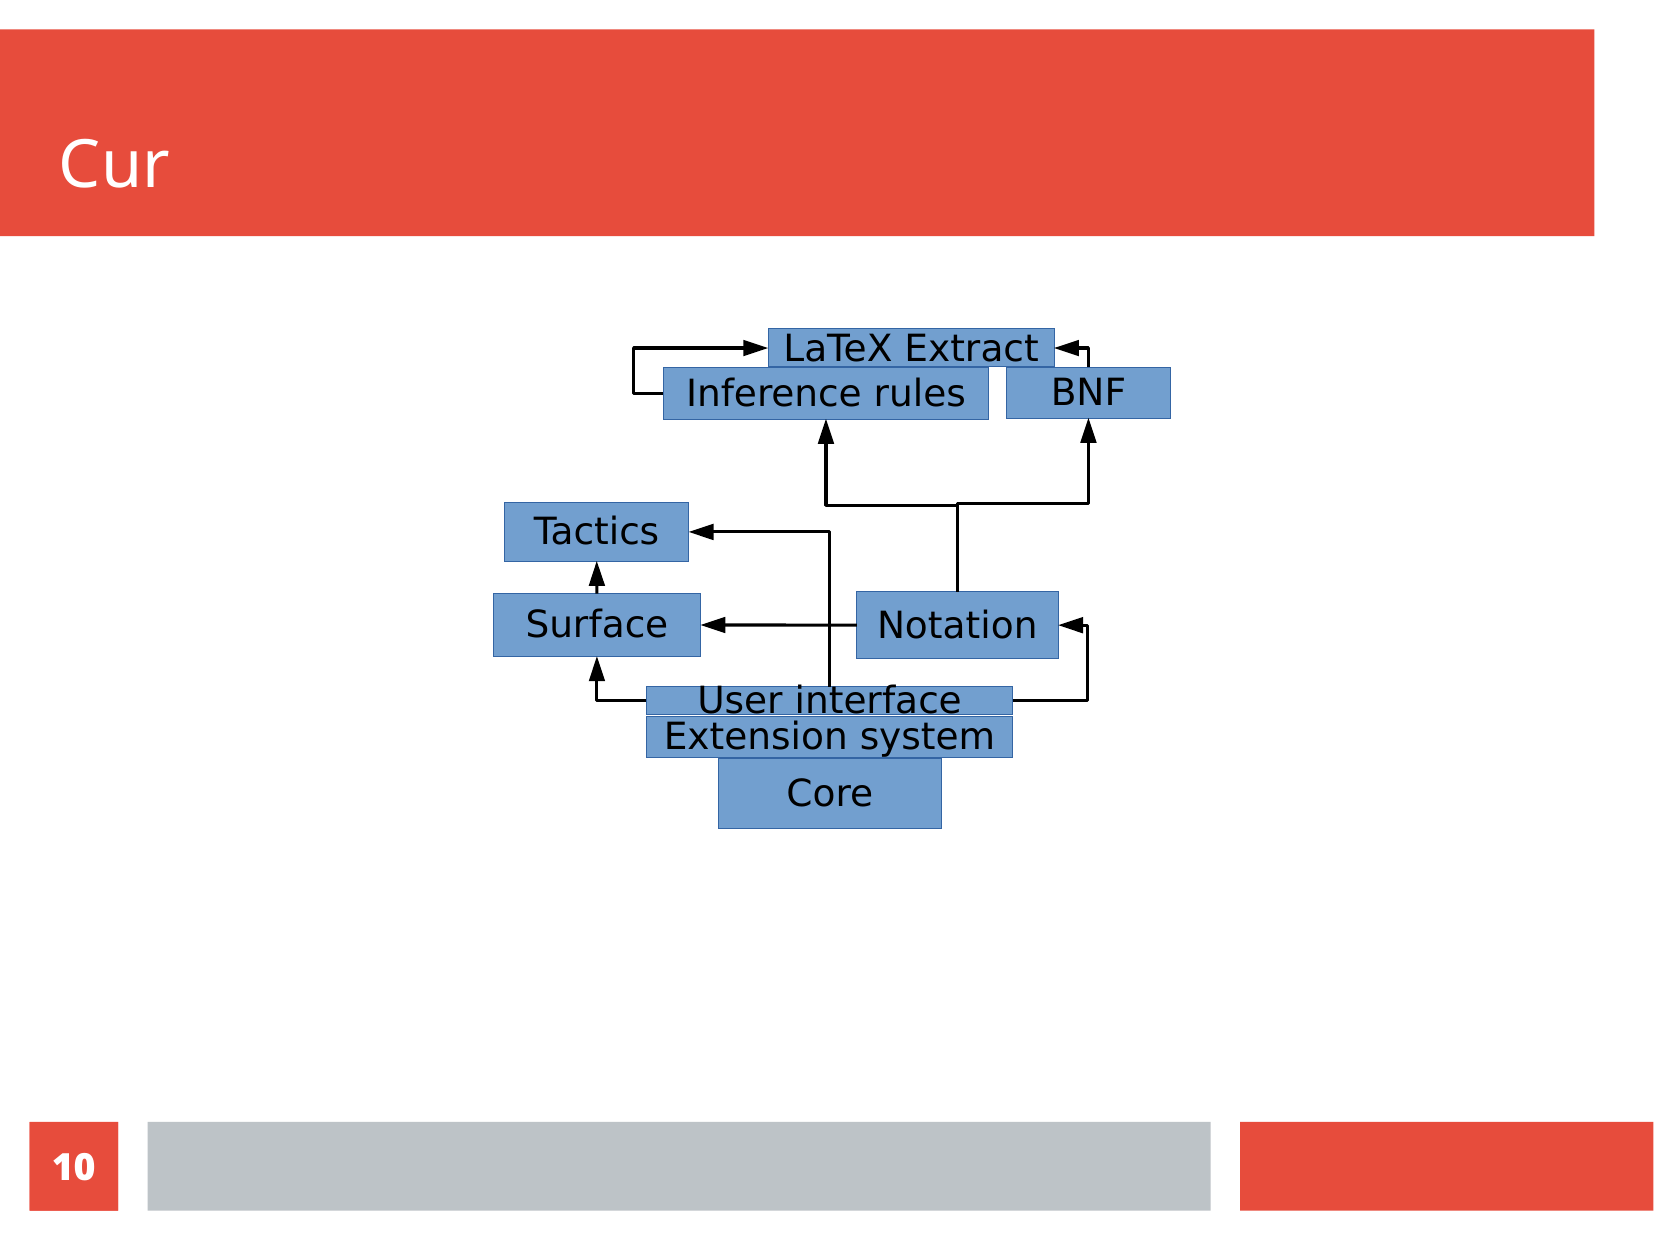

# Cur
LaTeX Extract
BNF
Inference rules
Tactics
Notation
Surface
User interface
Extension system
Core
10